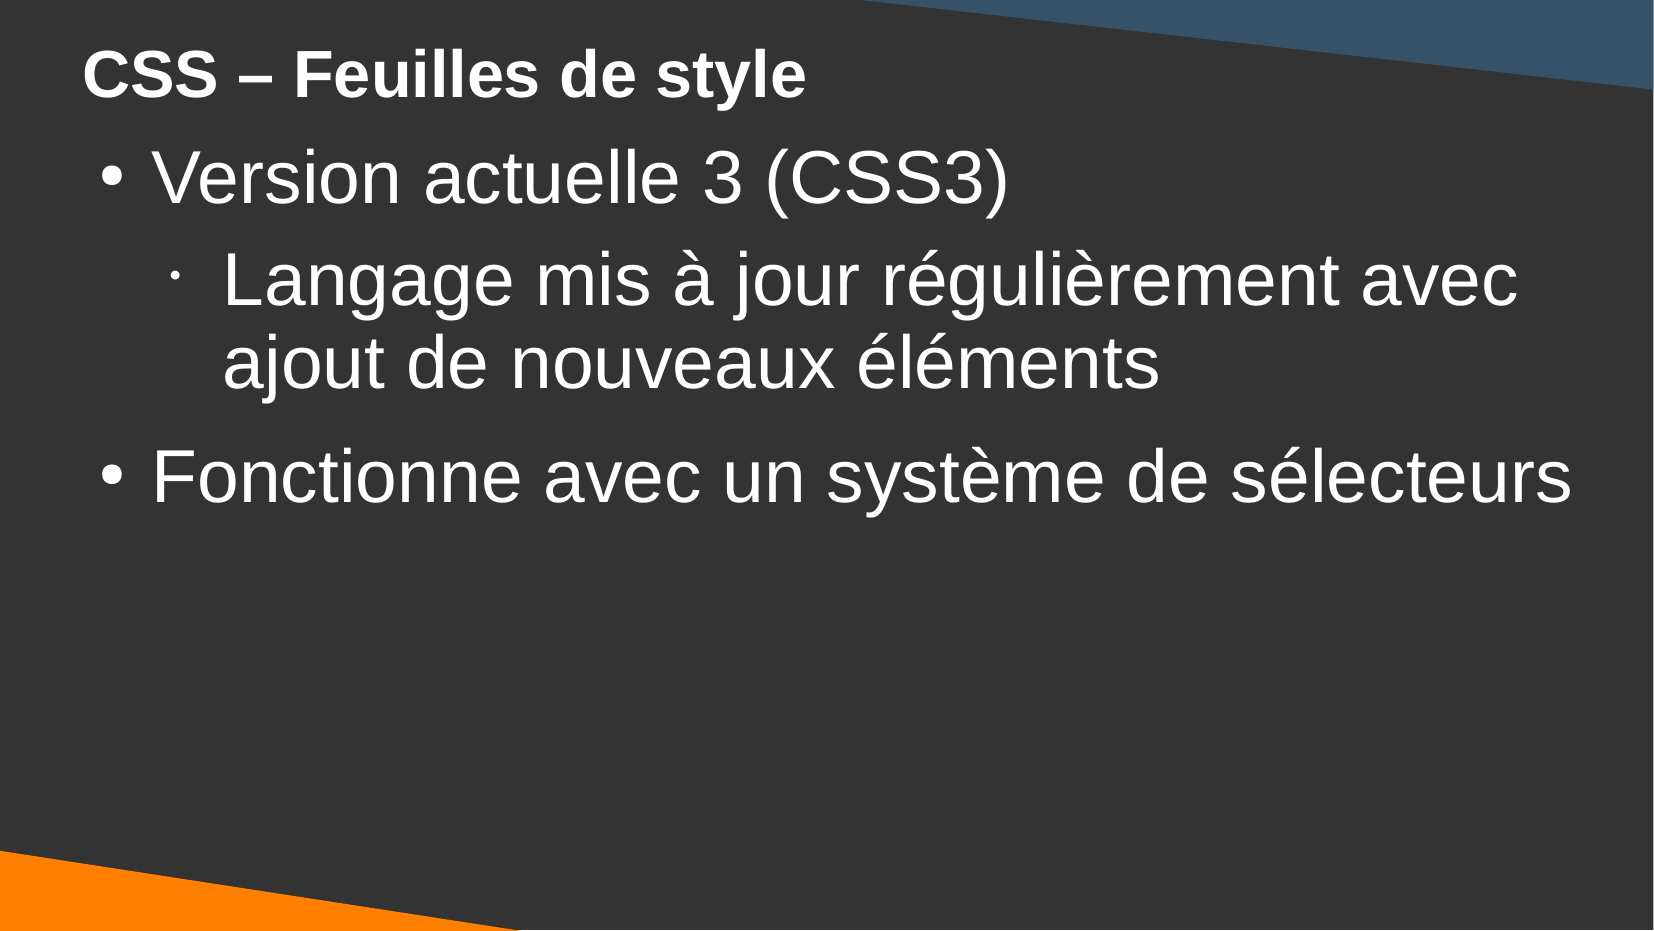

# CSS – Feuilles de style
Version actuelle 3 (CSS3)
Langage mis à jour régulièrement avec ajout de nouveaux éléments
Fonctionne avec un système de sélecteurs